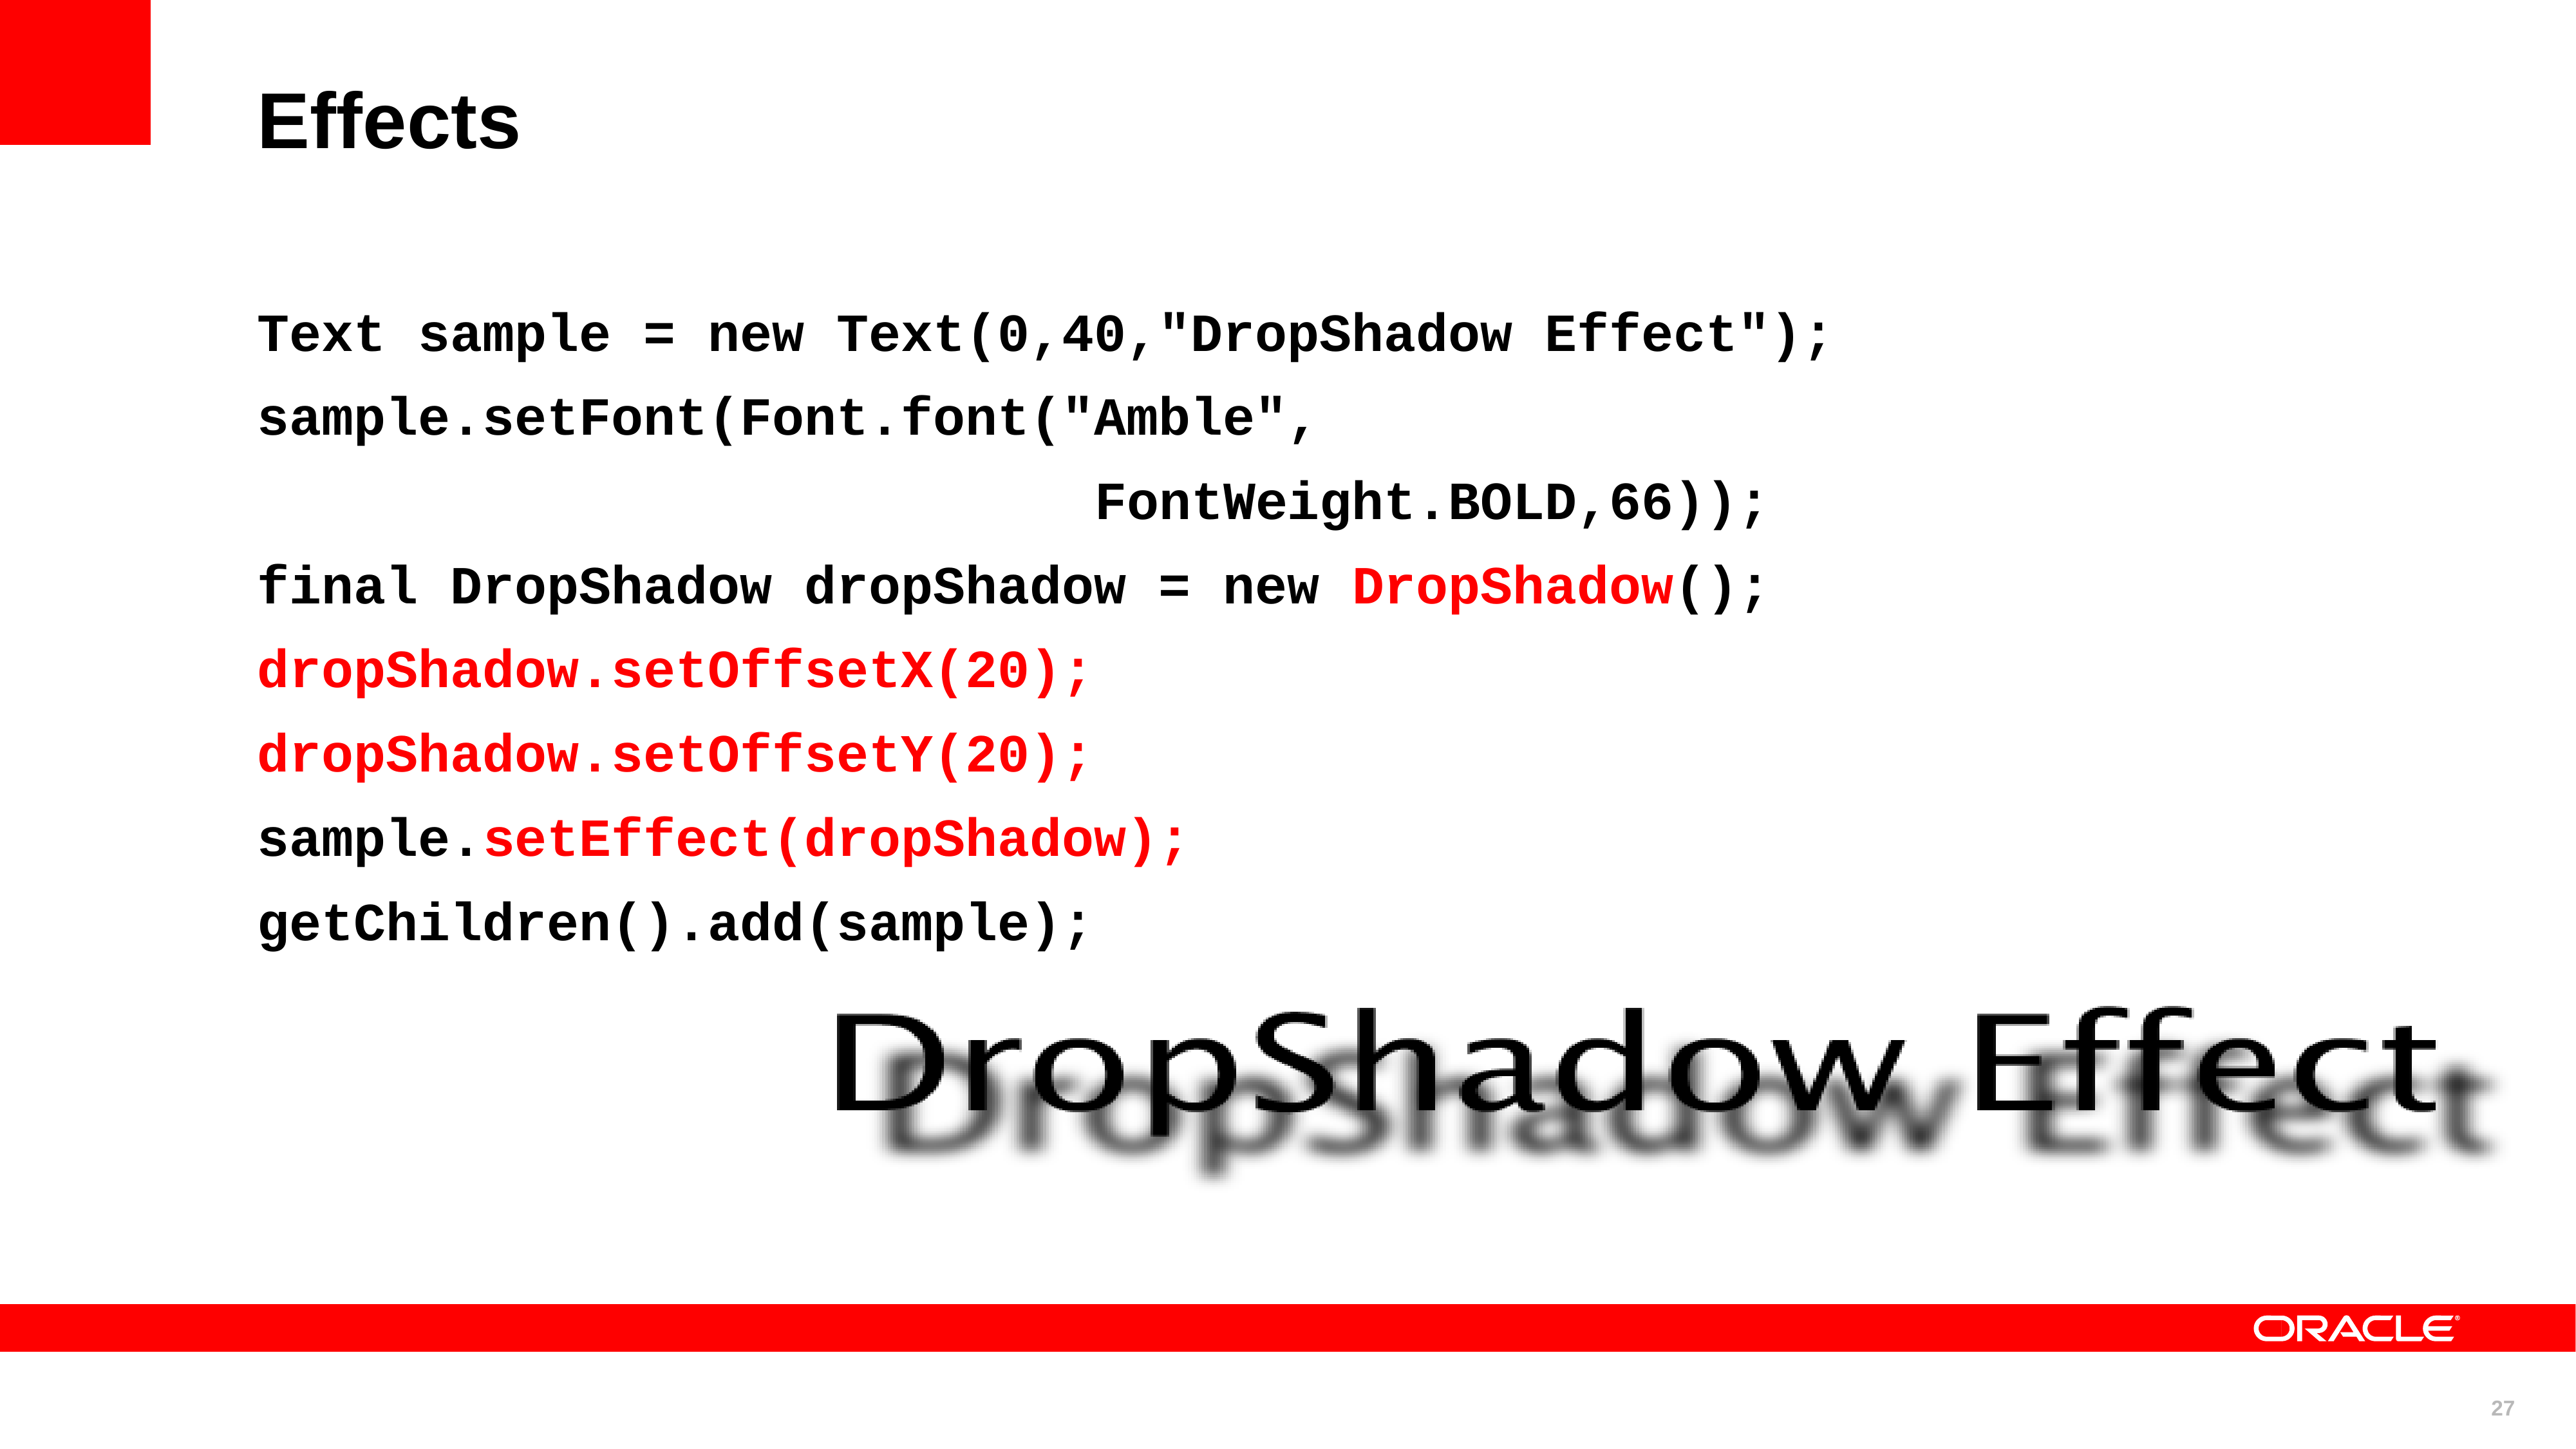

# Effects
Text sample = new Text(0,40,"DropShadow Effect");
sample.setFont(Font.font("Amble",
 FontWeight.BOLD,66));
final DropShadow dropShadow = new DropShadow();
dropShadow.setOffsetX(20);
dropShadow.setOffsetY(20);
sample.setEffect(dropShadow);
getChildren().add(sample);